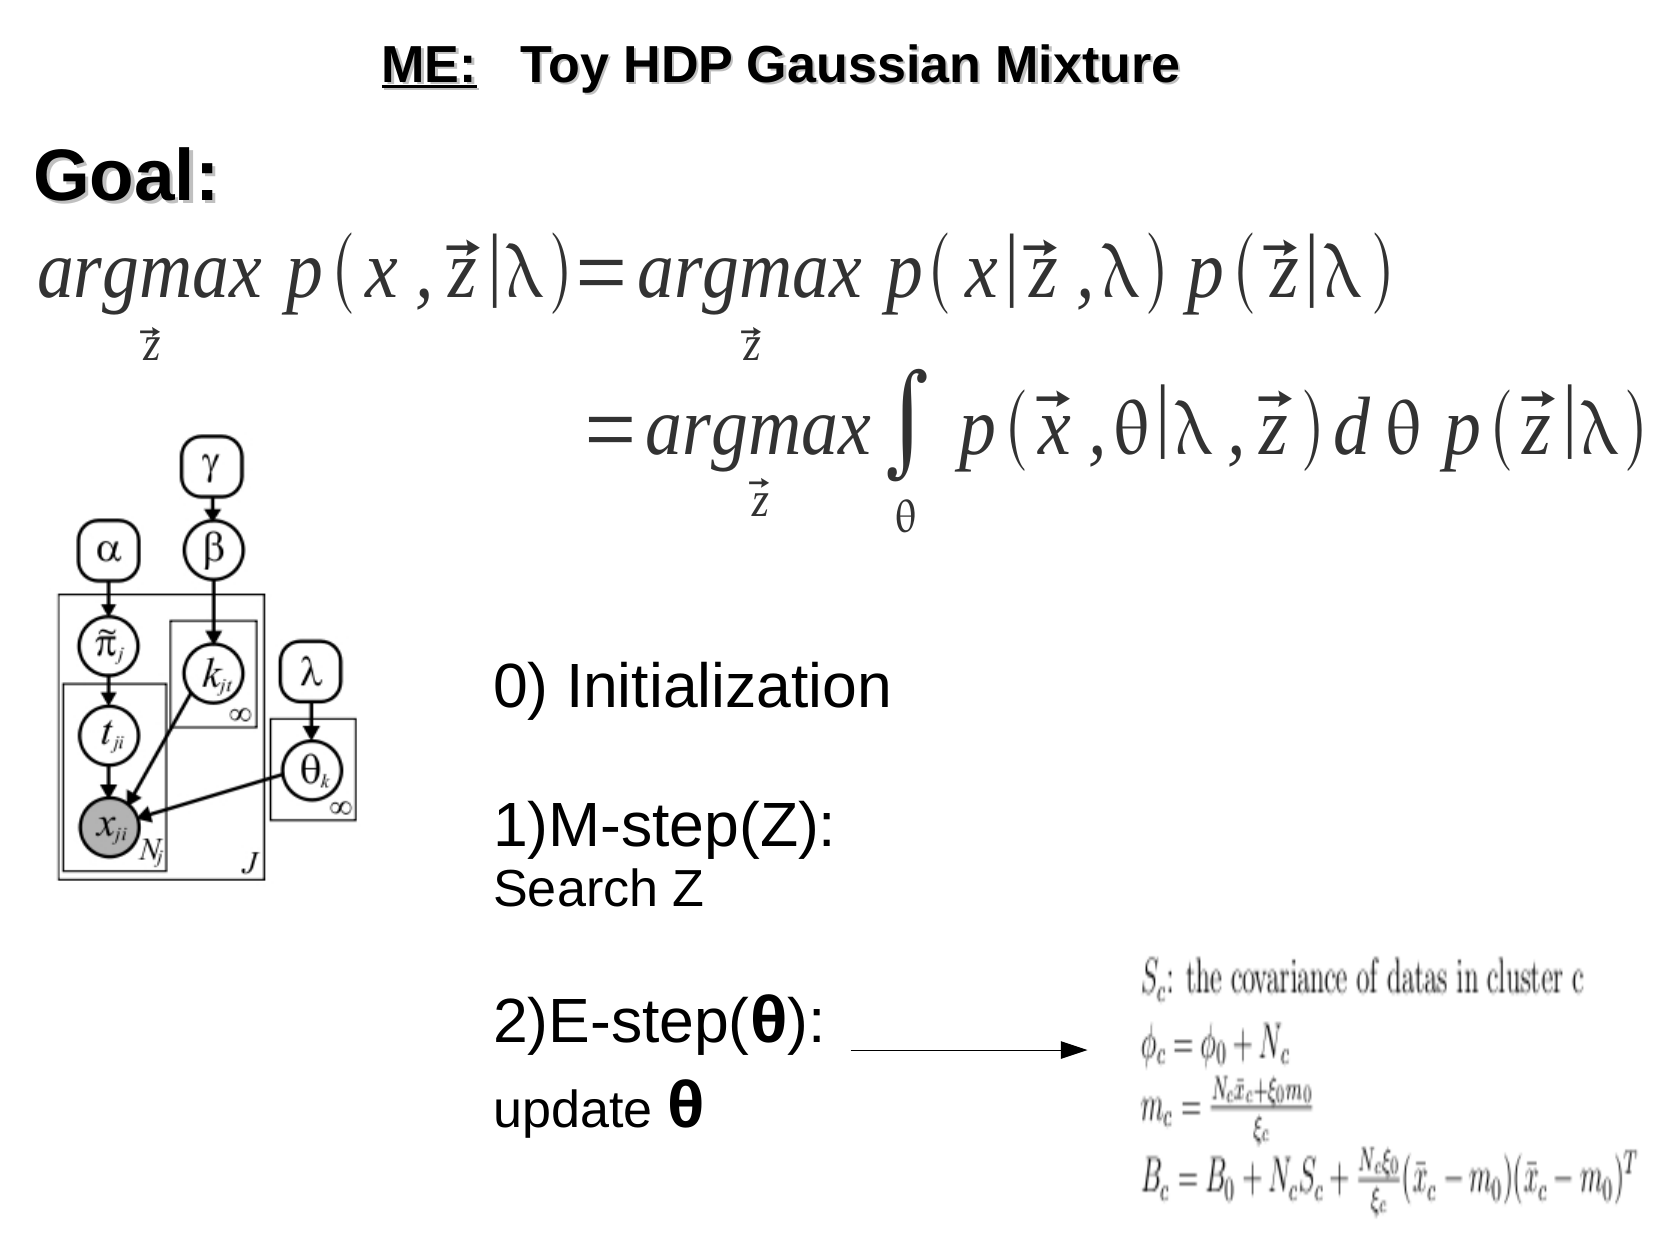

ME: Toy HDP Gaussian Mixture
Goal:
0) Initialization
1)M-step(Z):
Search Z
2)E-step(θ):
update θ